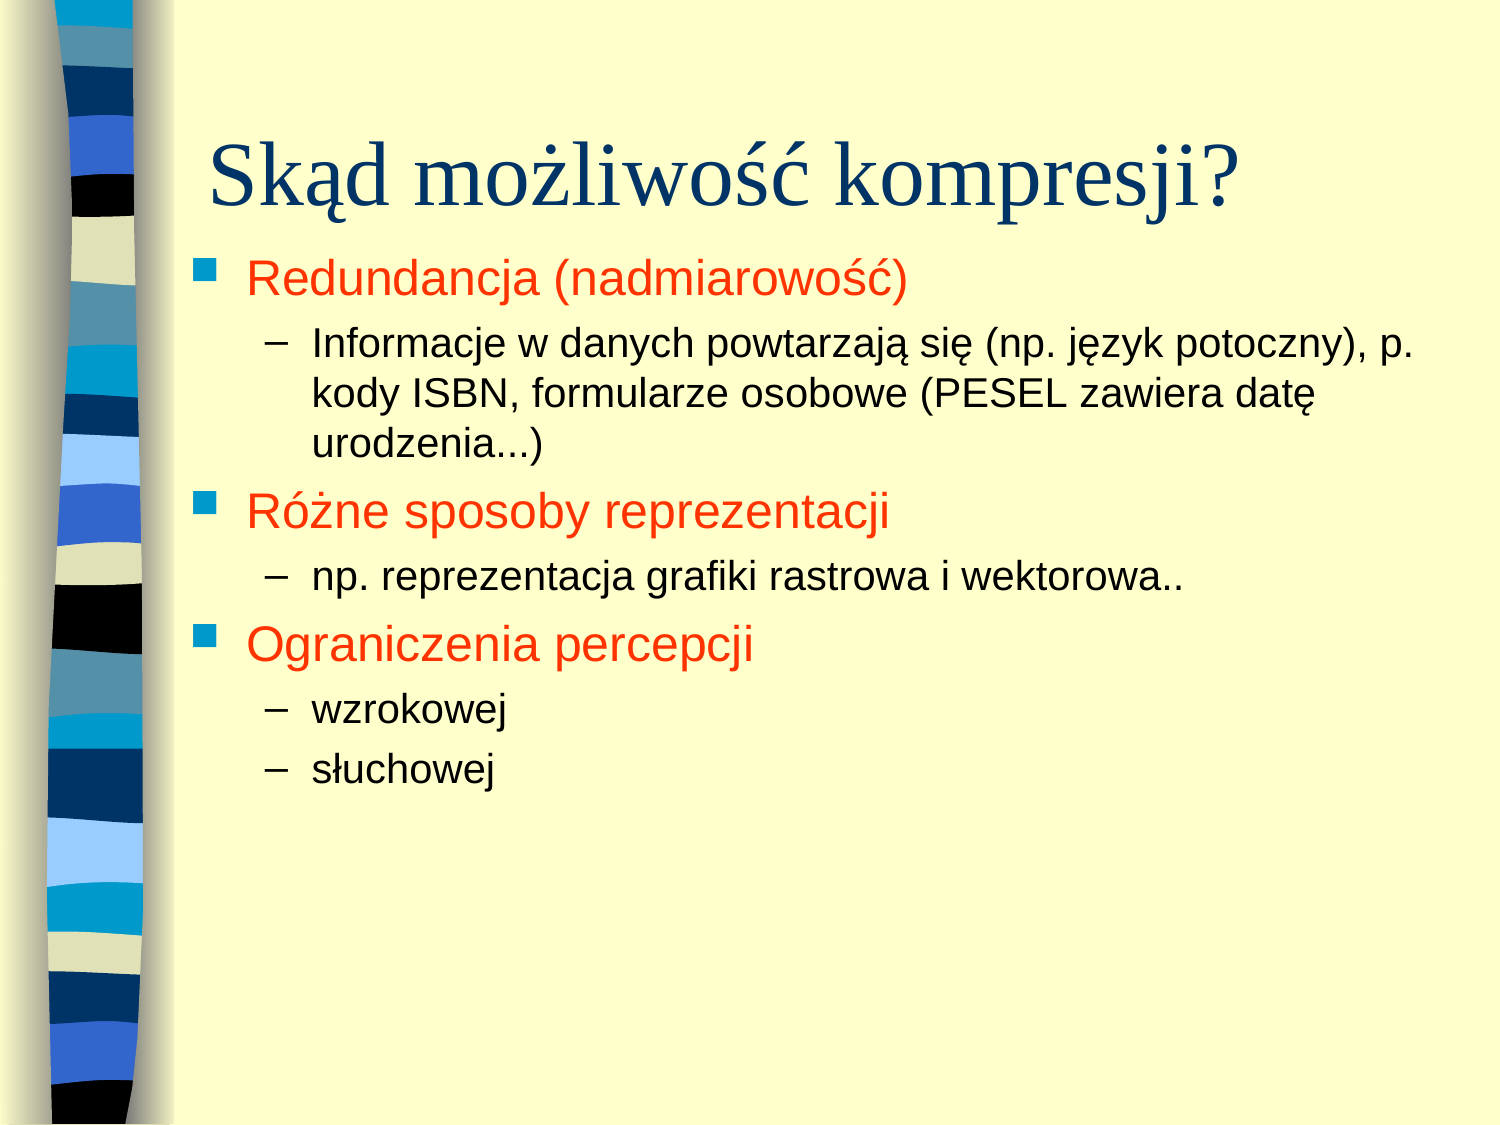

# Skąd możliwość kompresji?
Redundancja (nadmiarowość)
Informacje w danych powtarzają się (np. język potoczny), p. kody ISBN, formularze osobowe (PESEL zawiera datę urodzenia...)
Różne sposoby reprezentacji
np. reprezentacja grafiki rastrowa i wektorowa..
Ograniczenia percepcji
wzrokowej
słuchowej